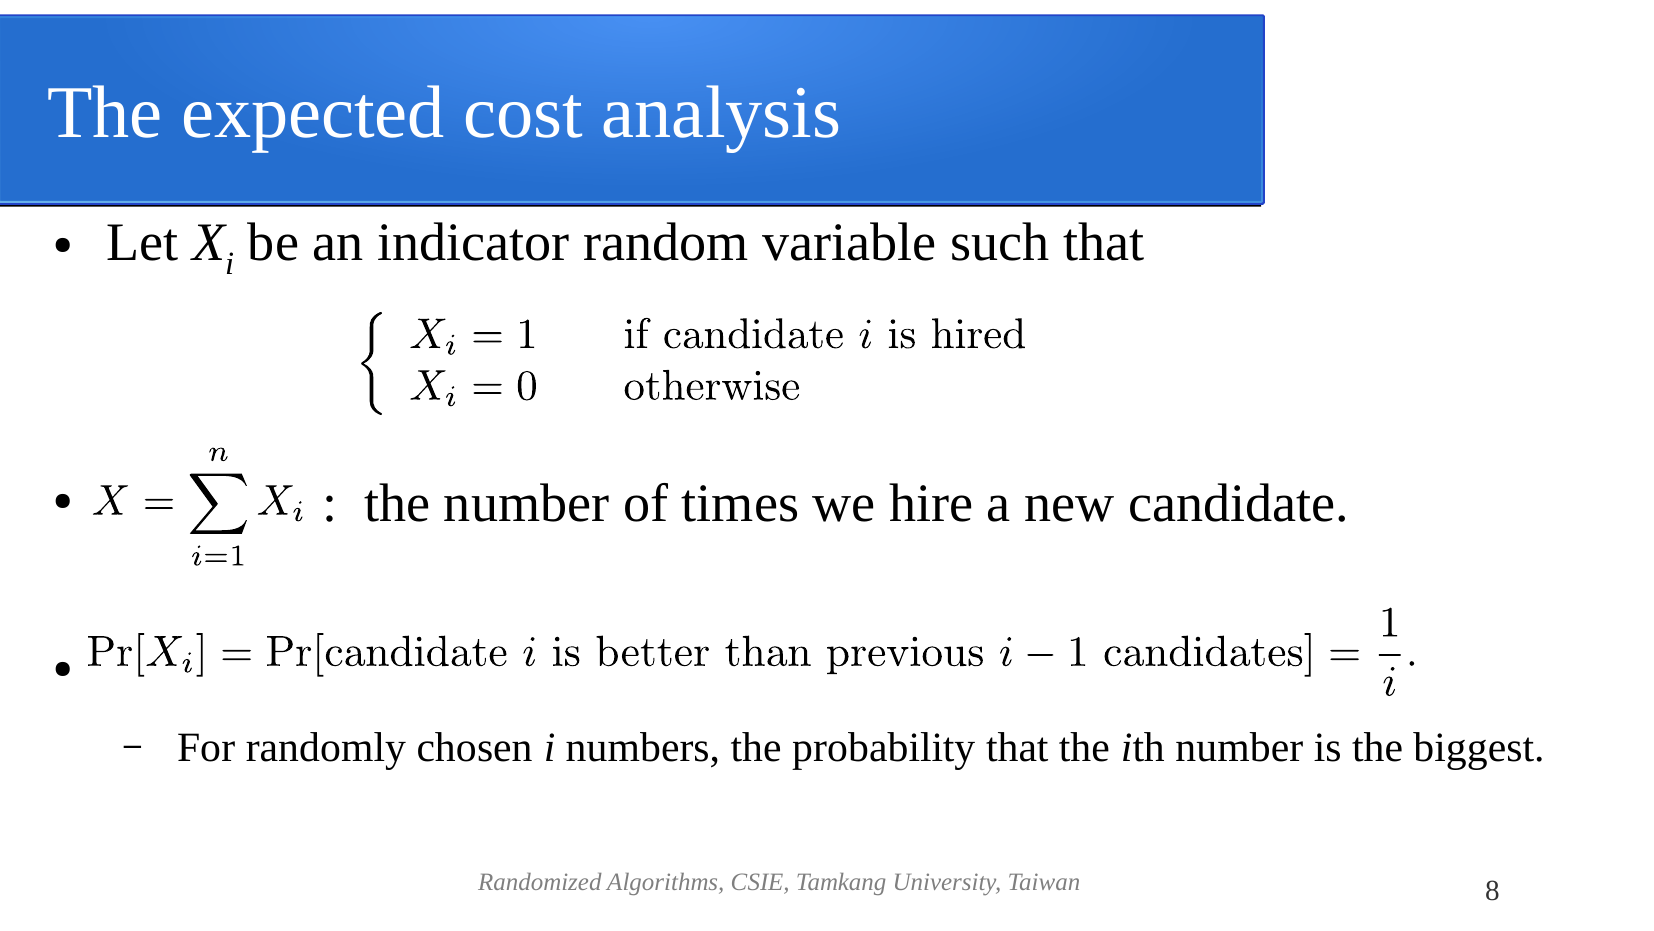

# The expected cost analysis
Let Xi be an indicator random variable such that
 : the number of times we hire a new candidate.
For randomly chosen i numbers, the probability that the ith number is the biggest.
Randomized Algorithms, CSIE, Tamkang University, Taiwan
8